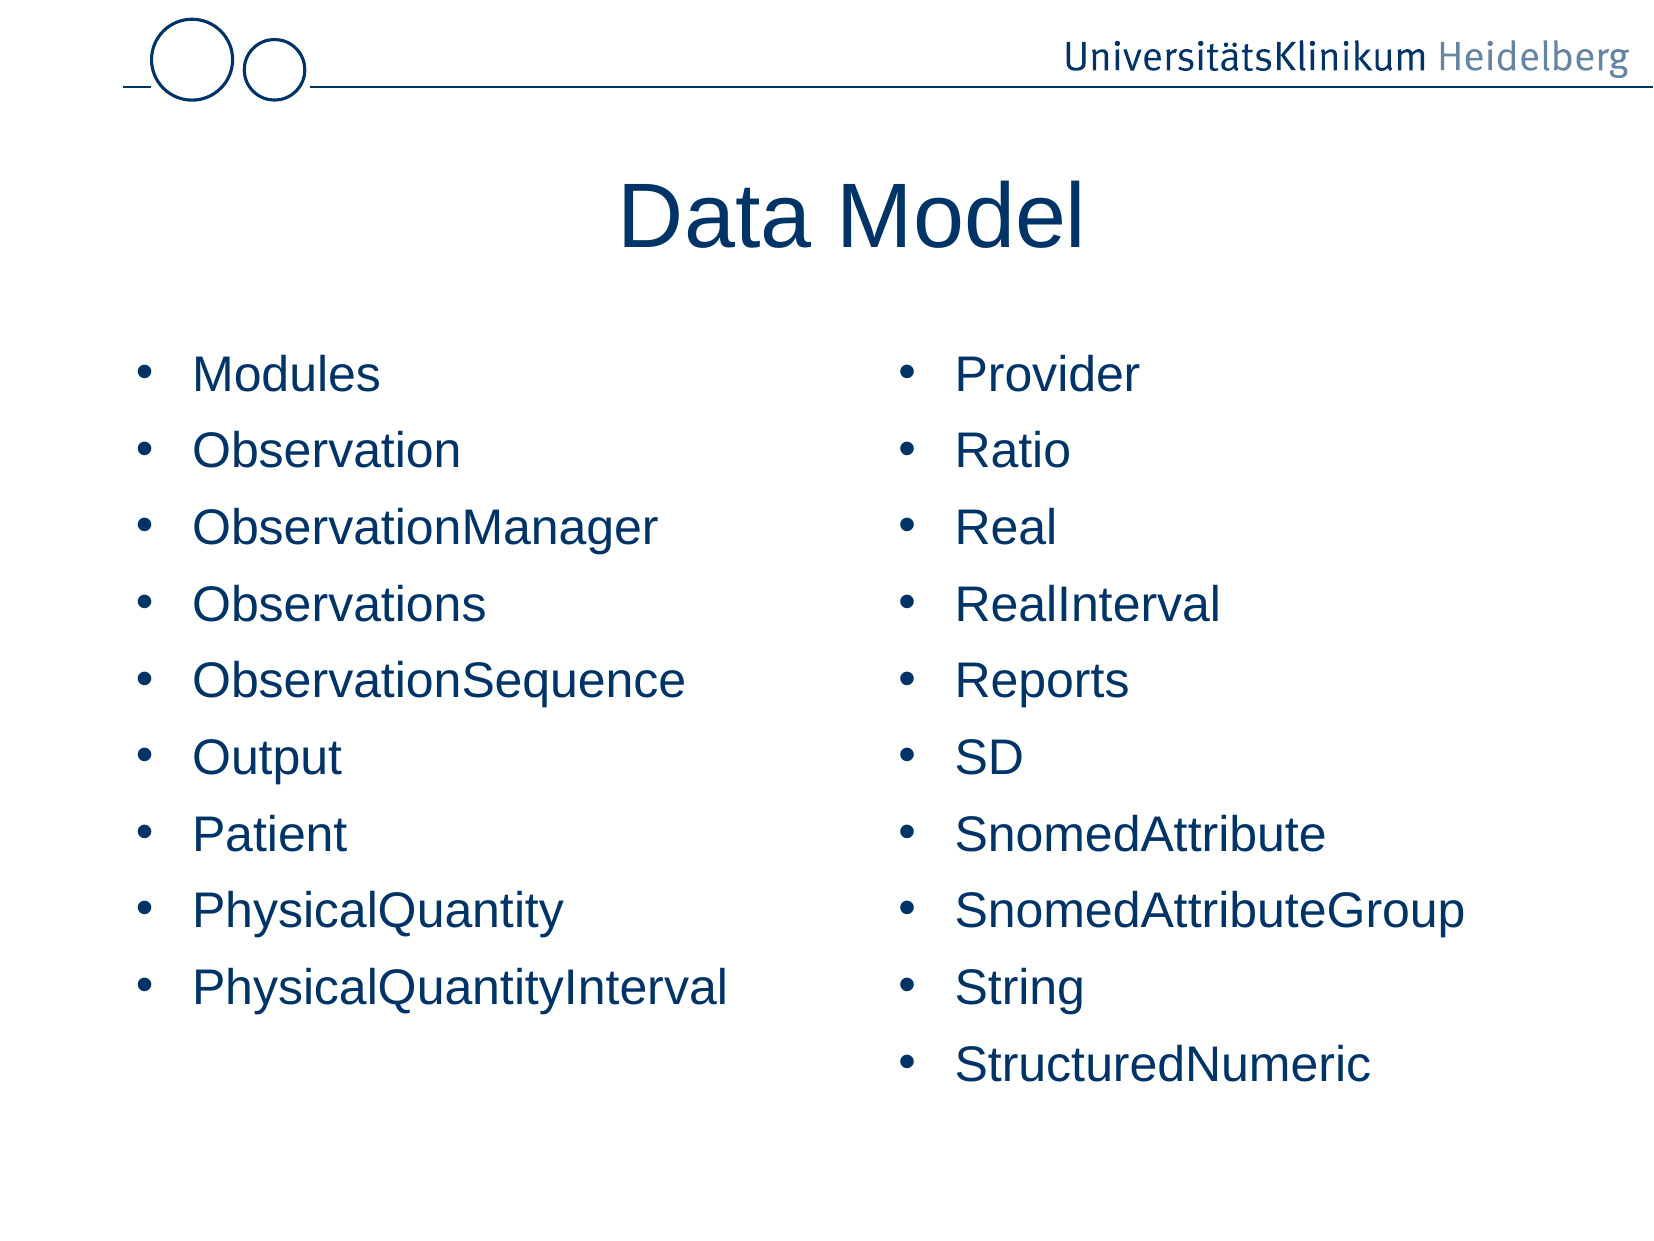

# Data Model
Modules
Observation
ObservationManager
Observations
ObservationSequence
Output
Patient
PhysicalQuantity
PhysicalQuantityInterval
Provider
Ratio
Real
RealInterval
Reports
SD
SnomedAttribute
SnomedAttributeGroup
String
StructuredNumeric